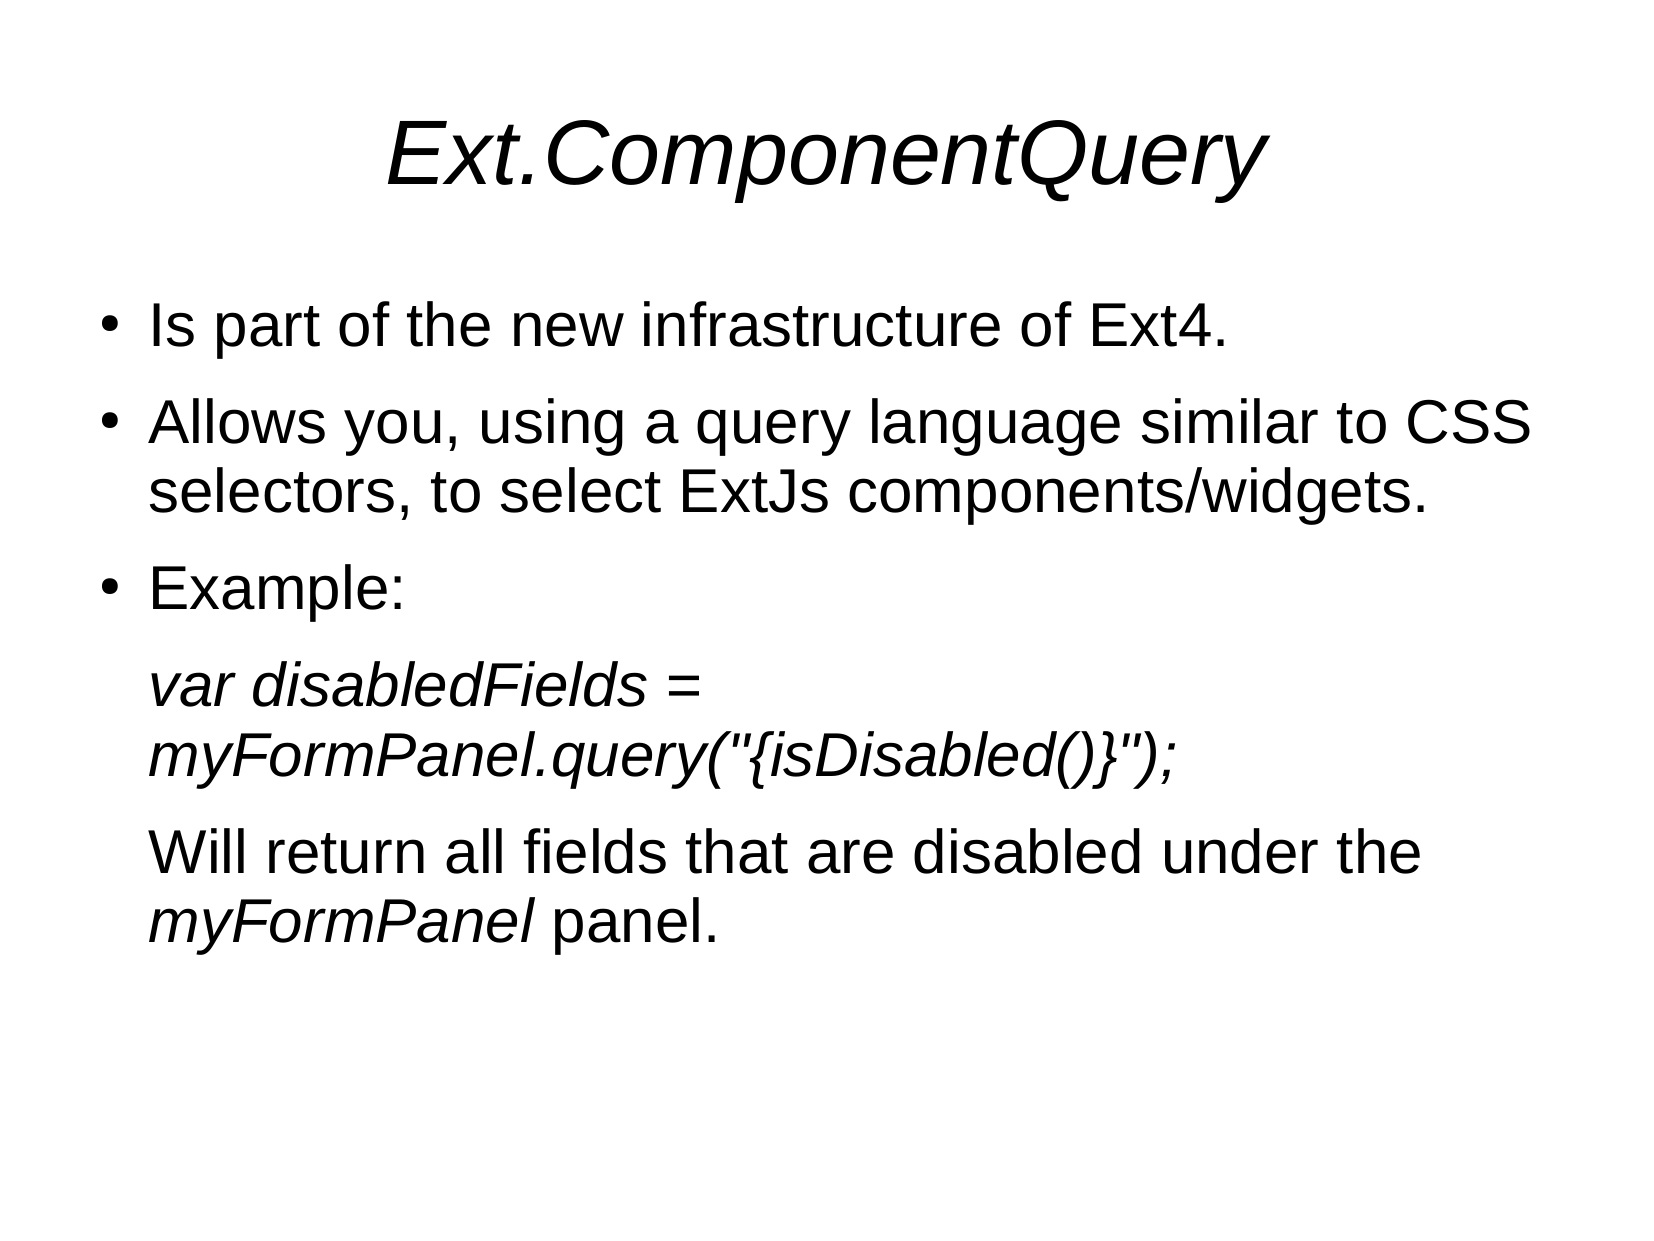

# Ext.ComponentQuery
Is part of the new infrastructure of Ext4.
Allows you, using a query language similar to CSS selectors, to select ExtJs components/widgets.
Example:
var disabledFields = myFormPanel.query("{isDisabled()}");
Will return all fields that are disabled under the myFormPanel panel.